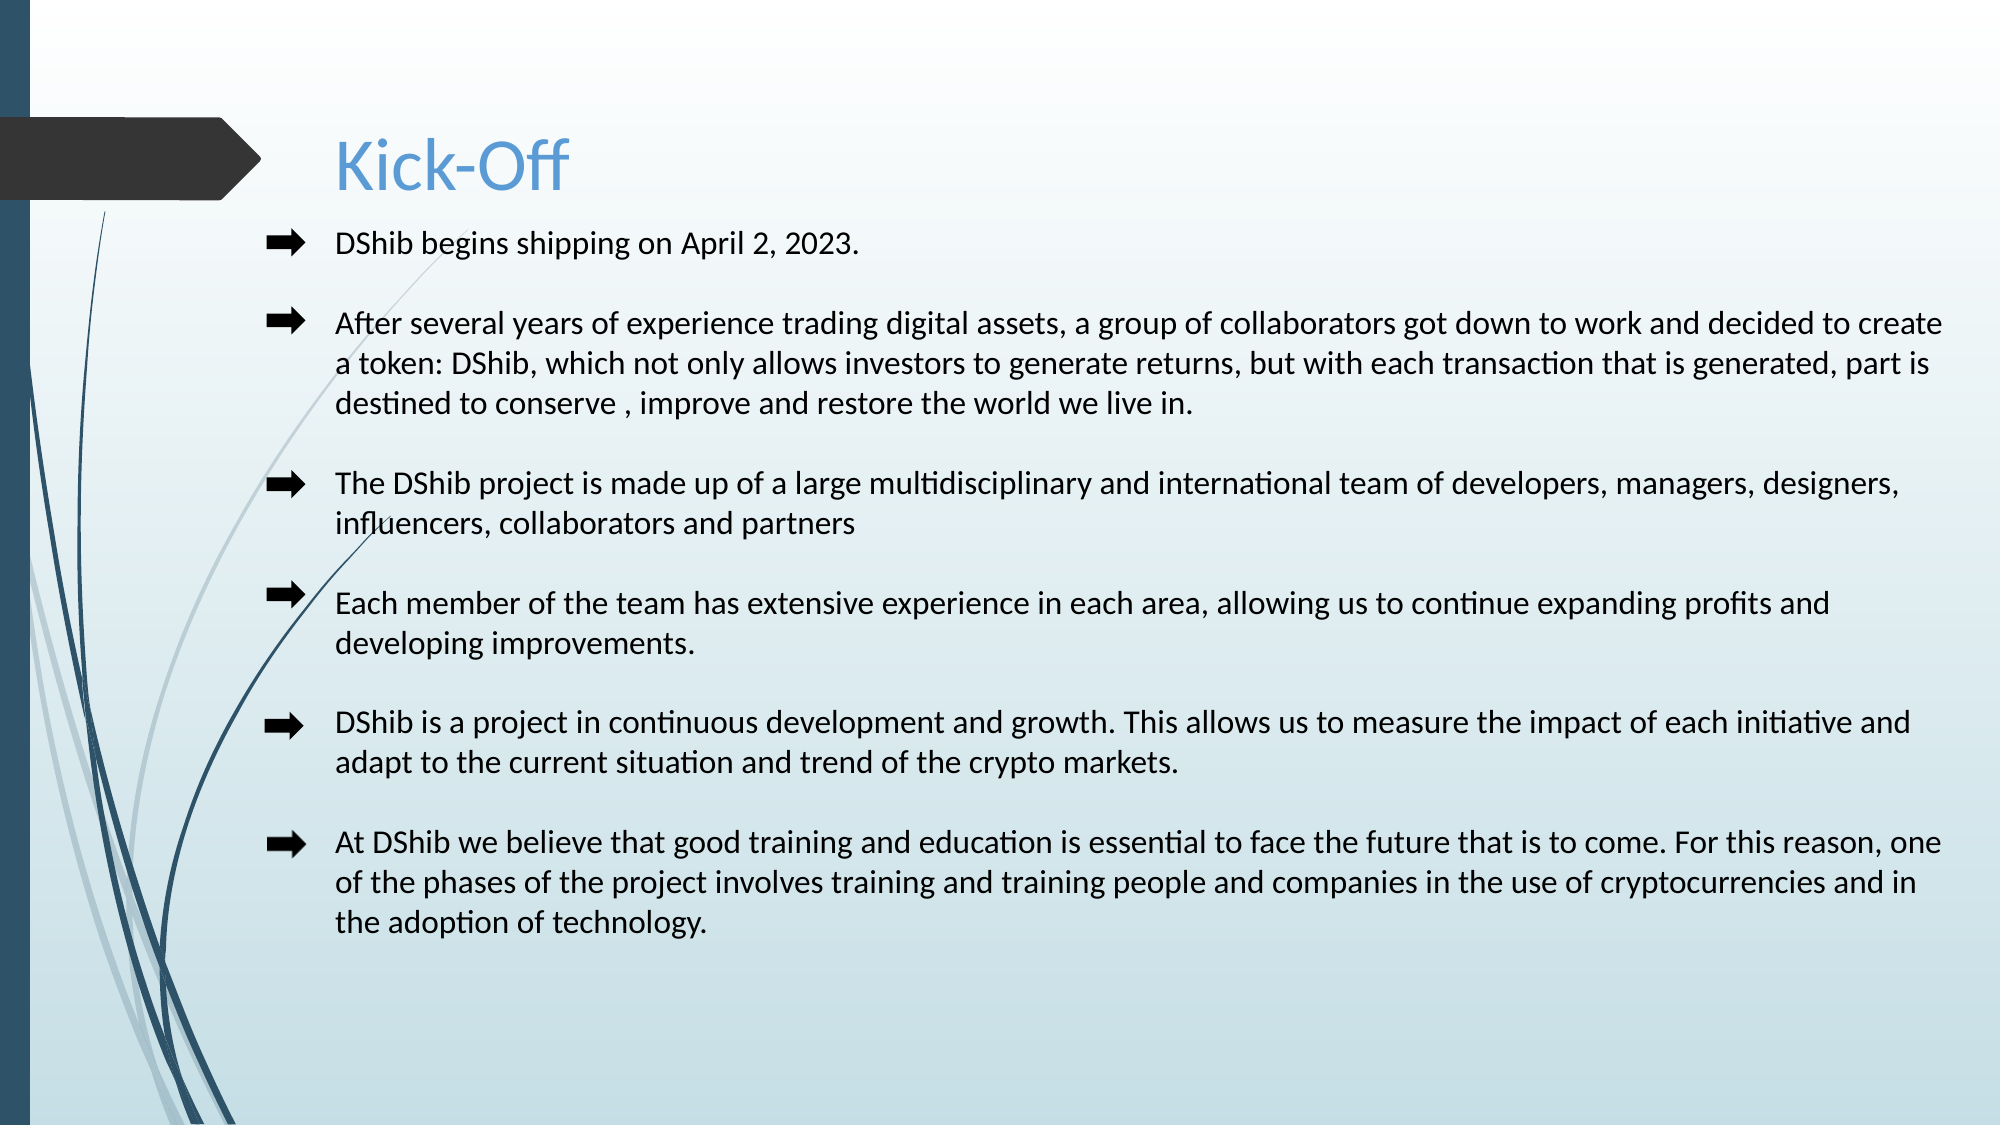

Kick-Off
DShib begins shipping on April 2, 2023.
After several years of experience trading digital assets, a group of collaborators got down to work and decided to create a token: DShib, which not only allows investors to generate returns, but with each transaction that is generated, part is destined to conserve , improve and restore the world we live in.
The DShib project is made up of a large multidisciplinary and international team of developers, managers, designers, influencers, collaborators and partners
Each member of the team has extensive experience in each area, allowing us to continue expanding profits and developing improvements.
DShib is a project in continuous development and growth. This allows us to measure the impact of each initiative and adapt to the current situation and trend of the crypto markets.
At DShib we believe that good training and education is essential to face the future that is to come. For this reason, one of the phases of the project involves training and training people and companies in the use of cryptocurrencies and in the adoption of technology.